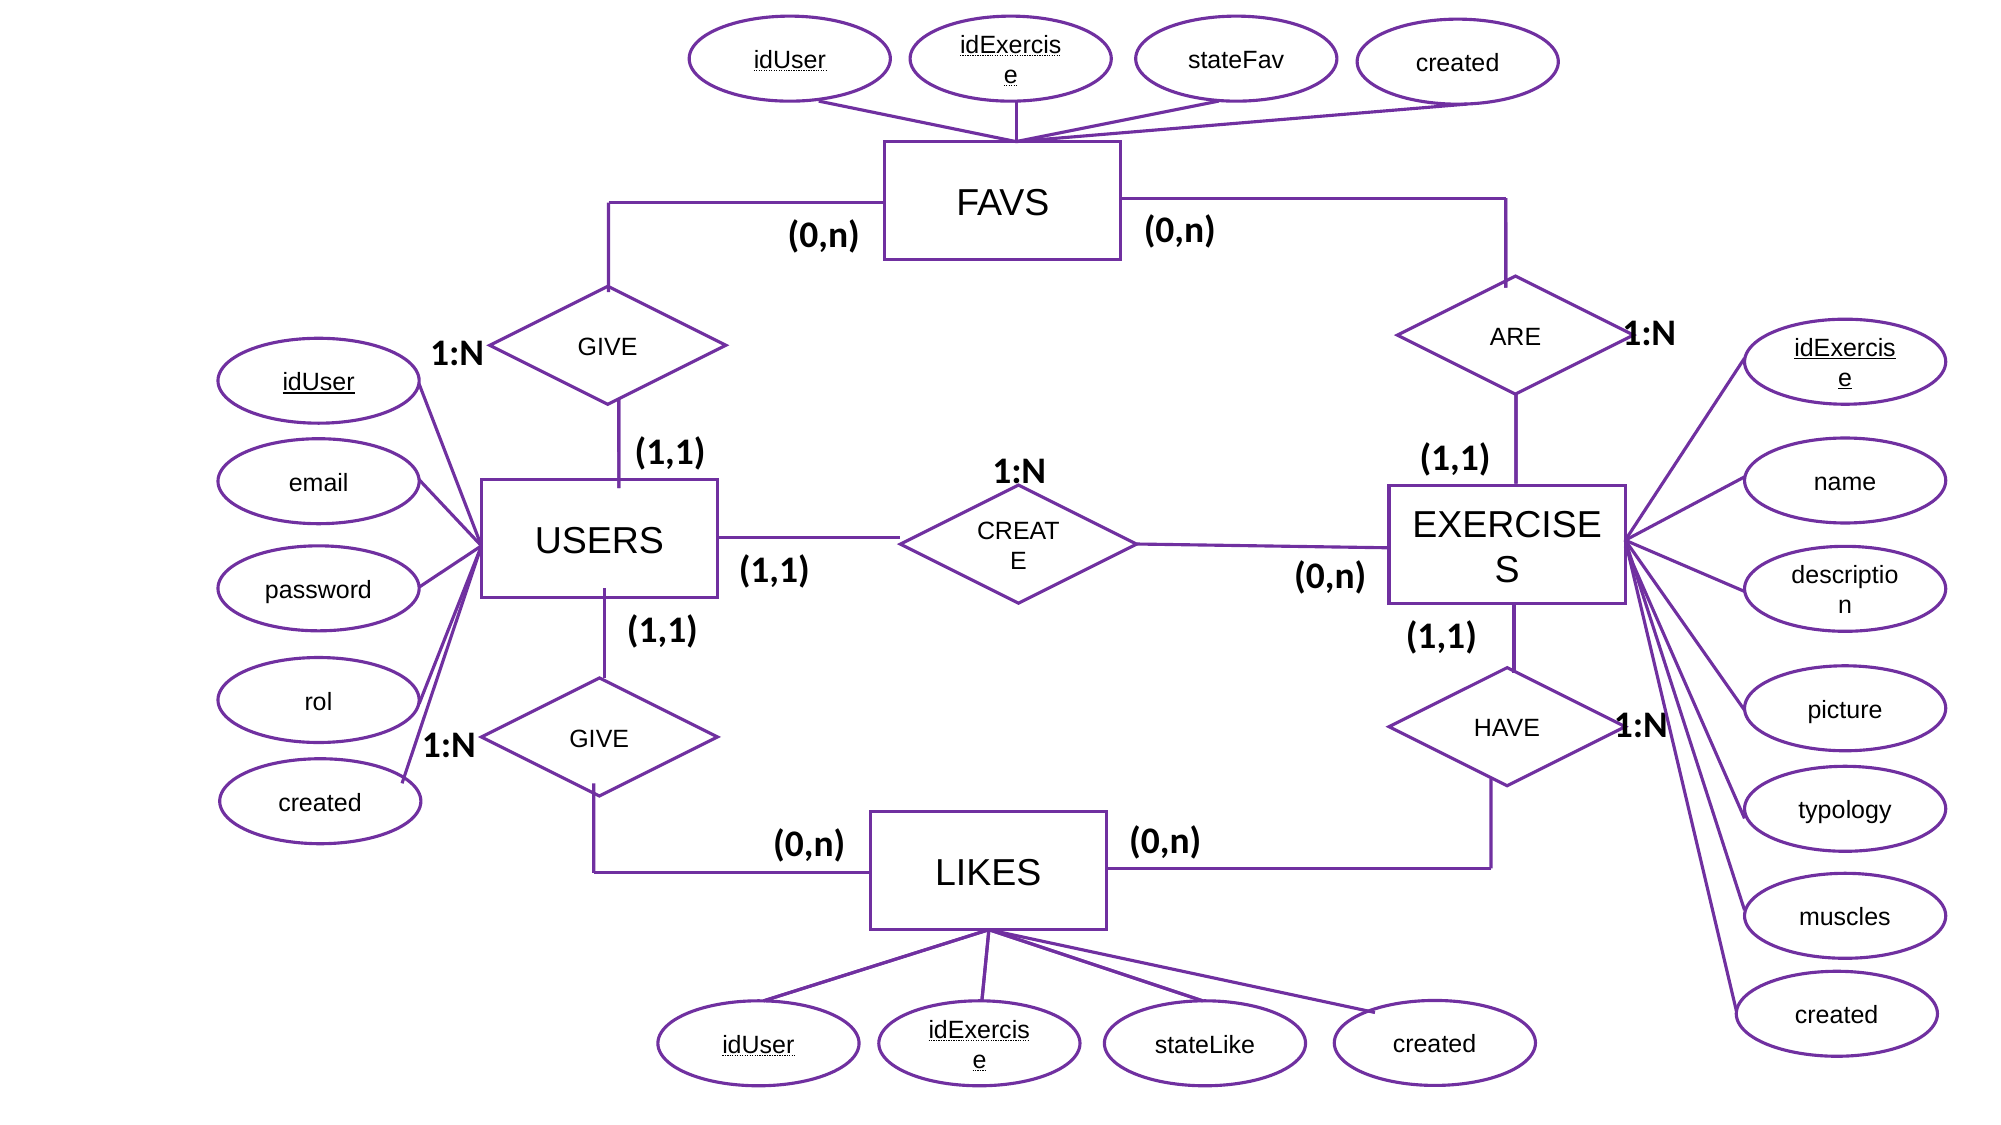

idUser
idExercise
stateFav
created
FAVS
(0,n)
(0,n)
ARE
GIVE
1:N
idExercise
1:N
idUser
(1,1)
(1,1)
name
email
1:N
USERS
CREATE
EXERCISES
(1,1)
(0,n)
password
description
(1,1)
(1,1)
rol
picture
HAVE
GIVE
1:N
1:N
created
typology
(0,n)
(0,n)
LIKES
muscles
created
created
idUser
idExercise
stateLike